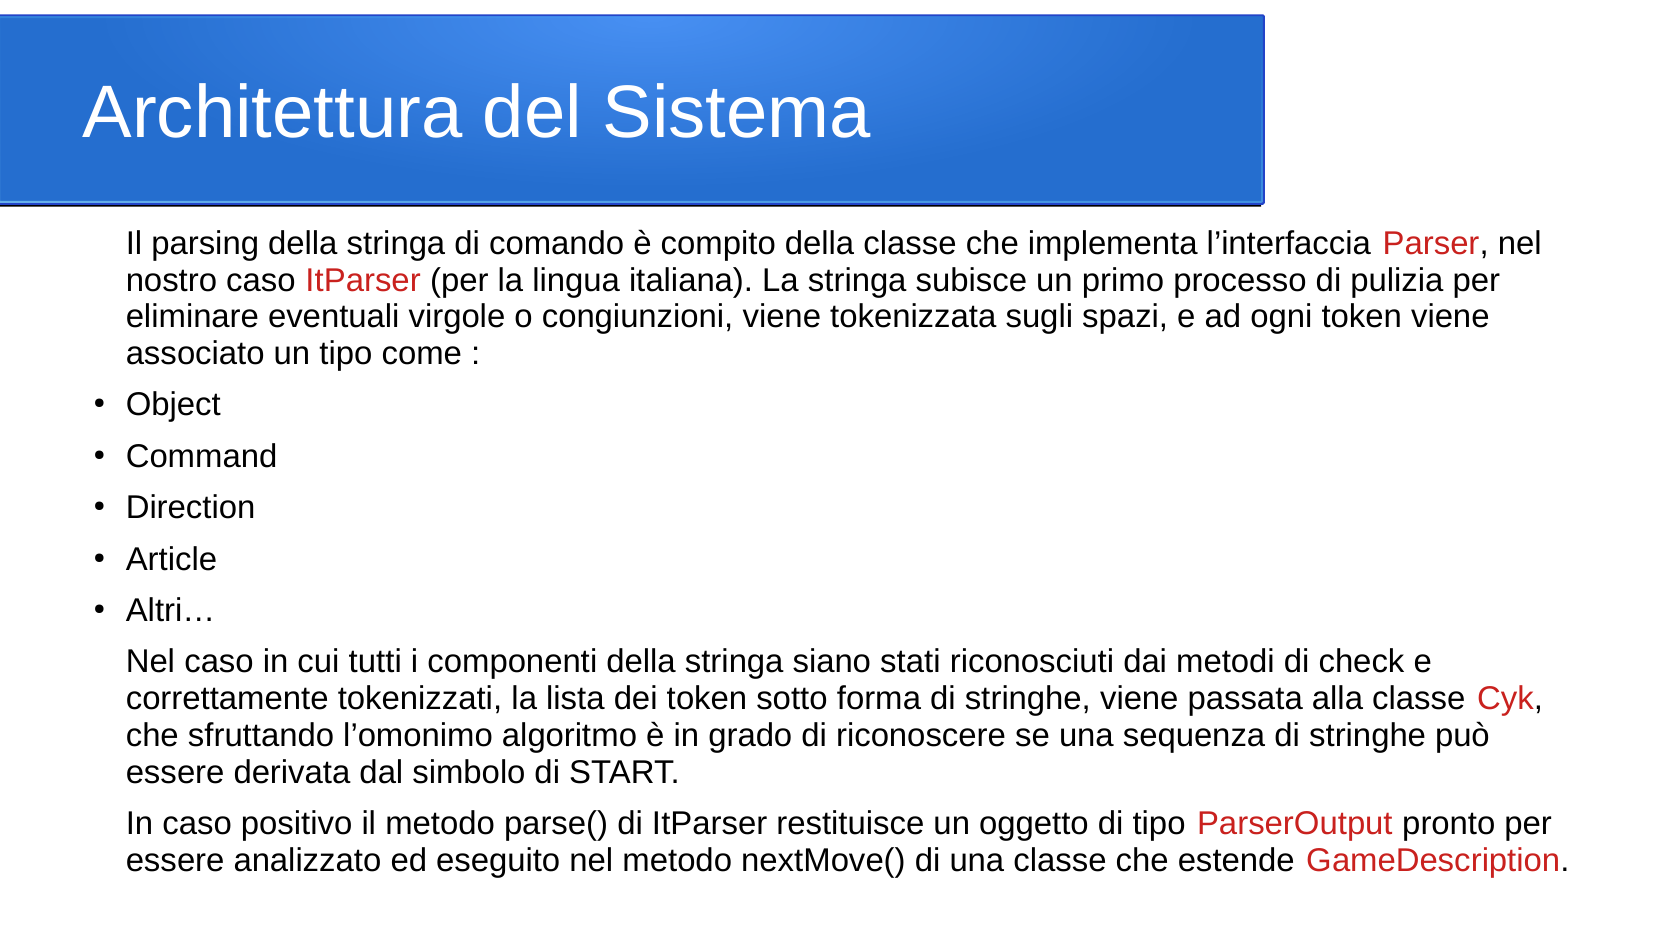

# Architettura del Sistema
Il parsing della stringa di comando è compito della classe che implementa l’interfaccia Parser, nel nostro caso ItParser (per la lingua italiana). La stringa subisce un primo processo di pulizia per eliminare eventuali virgole o congiunzioni, viene tokenizzata sugli spazi, e ad ogni token viene associato un tipo come :
Object
Command
Direction
Article
Altri…
Nel caso in cui tutti i componenti della stringa siano stati riconosciuti dai metodi di check e correttamente tokenizzati, la lista dei token sotto forma di stringhe, viene passata alla classe Cyk, che sfruttando l’omonimo algoritmo è in grado di riconoscere se una sequenza di stringhe può essere derivata dal simbolo di START.
In caso positivo il metodo parse() di ItParser restituisce un oggetto di tipo ParserOutput pronto per essere analizzato ed eseguito nel metodo nextMove() di una classe che estende GameDescription.